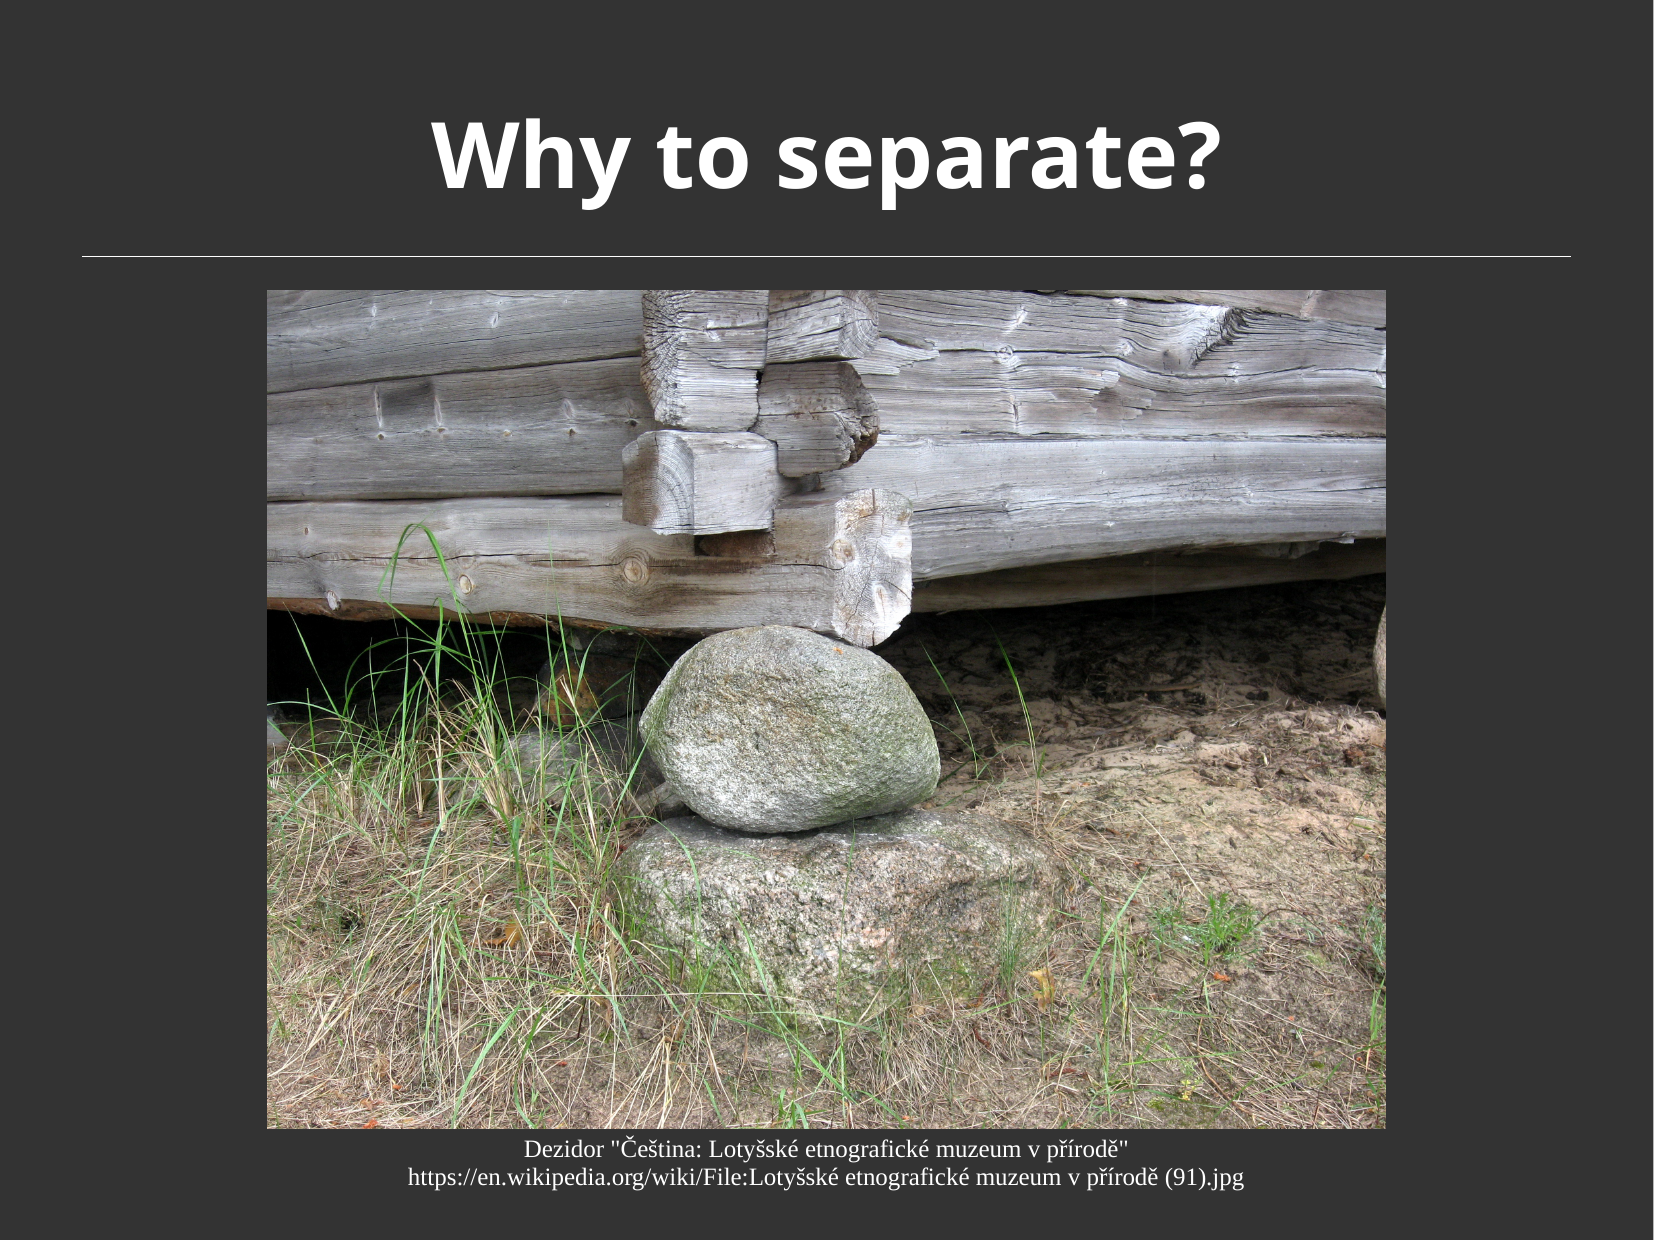

# Why to separate?
Dezidor "Čeština: Lotyšské etnografické muzeum v přírodě" https://en.wikipedia.org/wiki/File:Lotyšské etnografické muzeum v přírodě (91).jpg